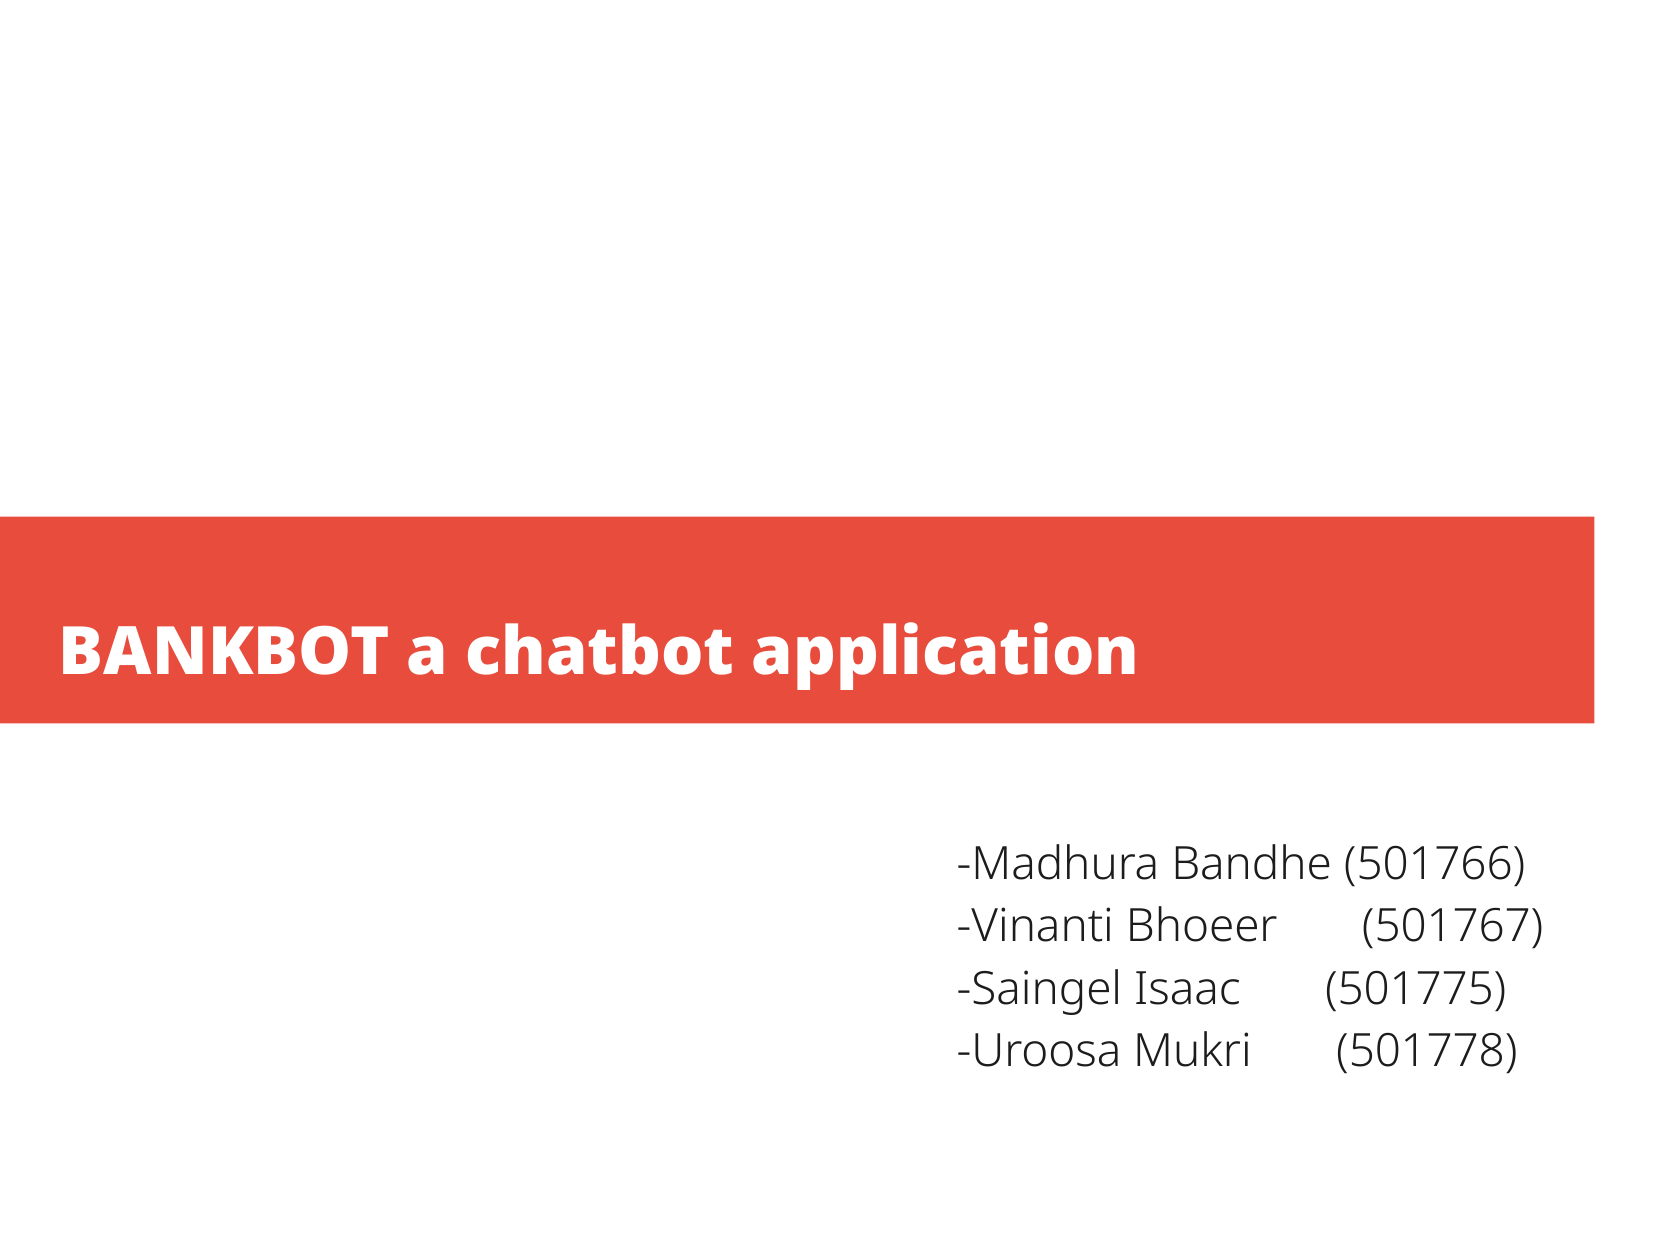

# BANKBOT a chatbot application
-Madhura Bandhe (501766)
-Vinanti Bhoeer	 (501767)
-Saingel Isaac (501775)
-Uroosa Mukri (501778)